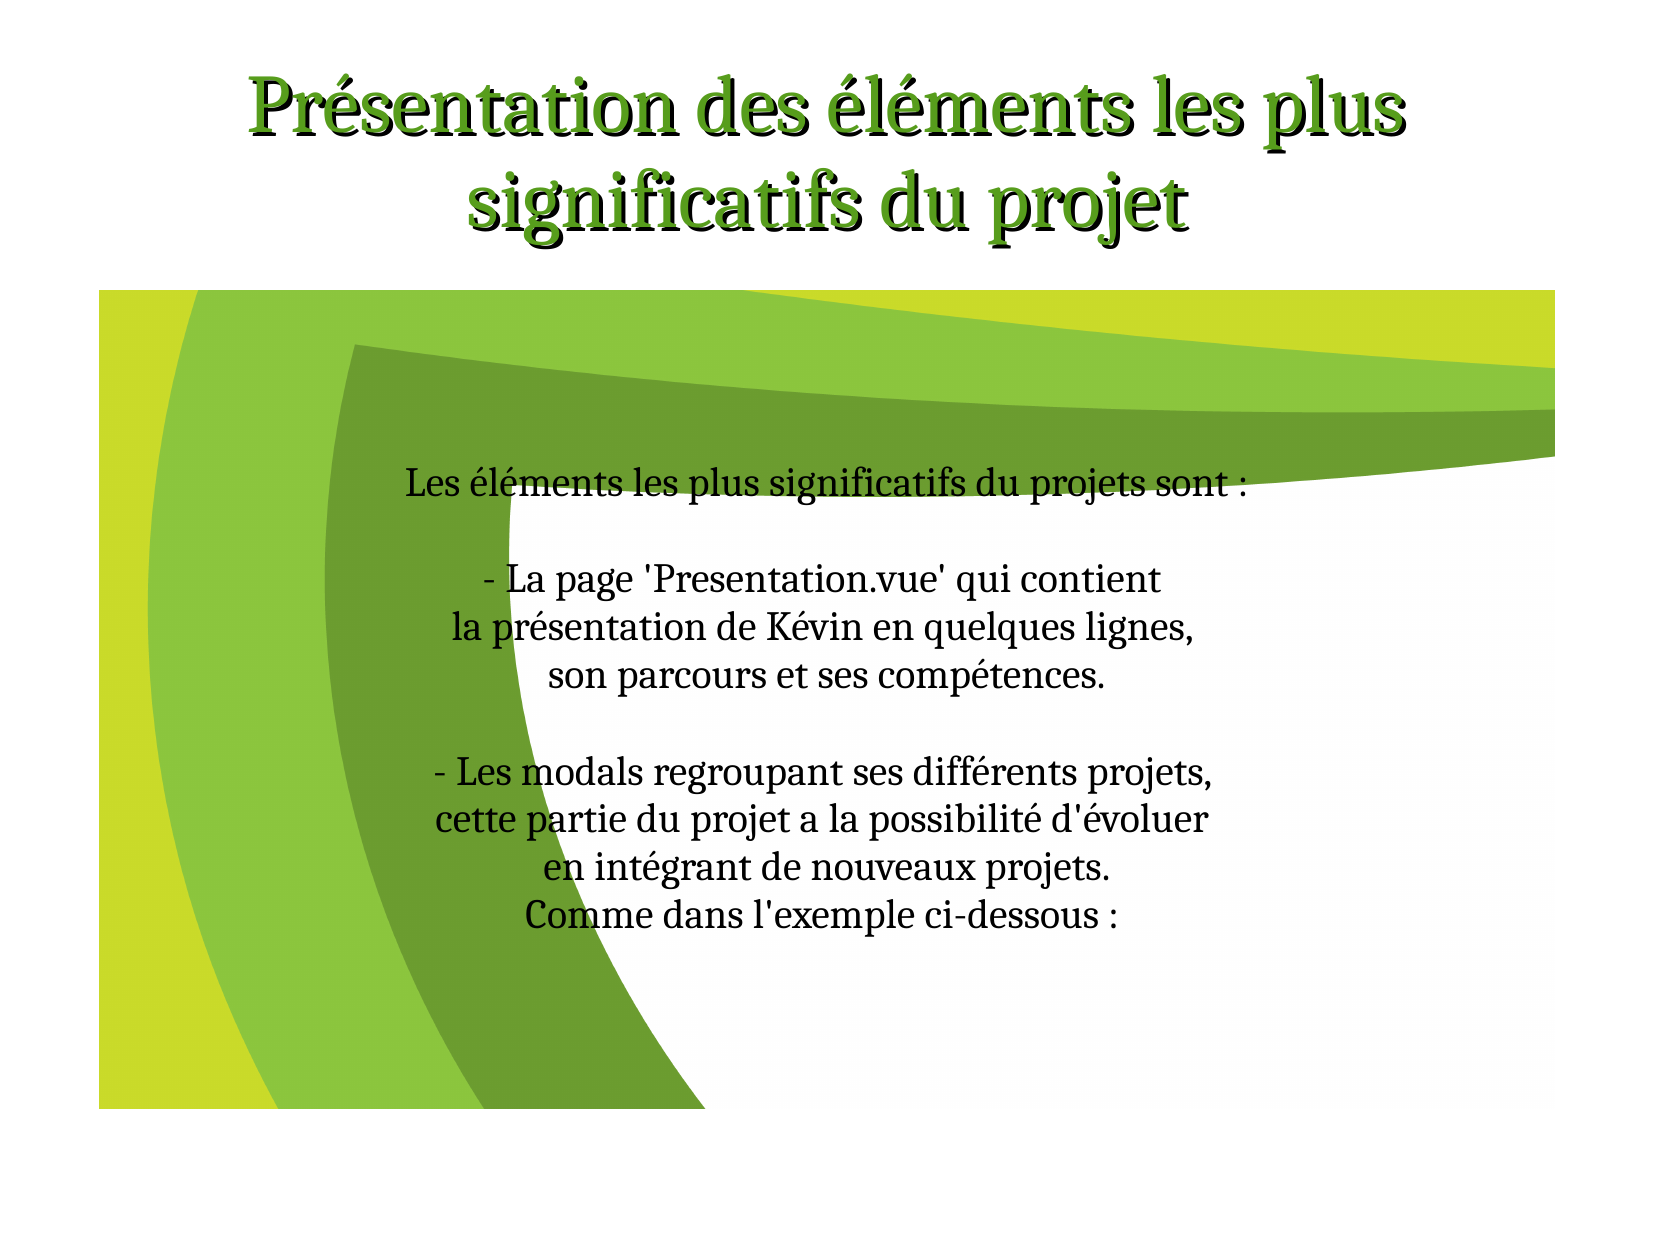

# Présentation des éléments les plus significatifs du projet